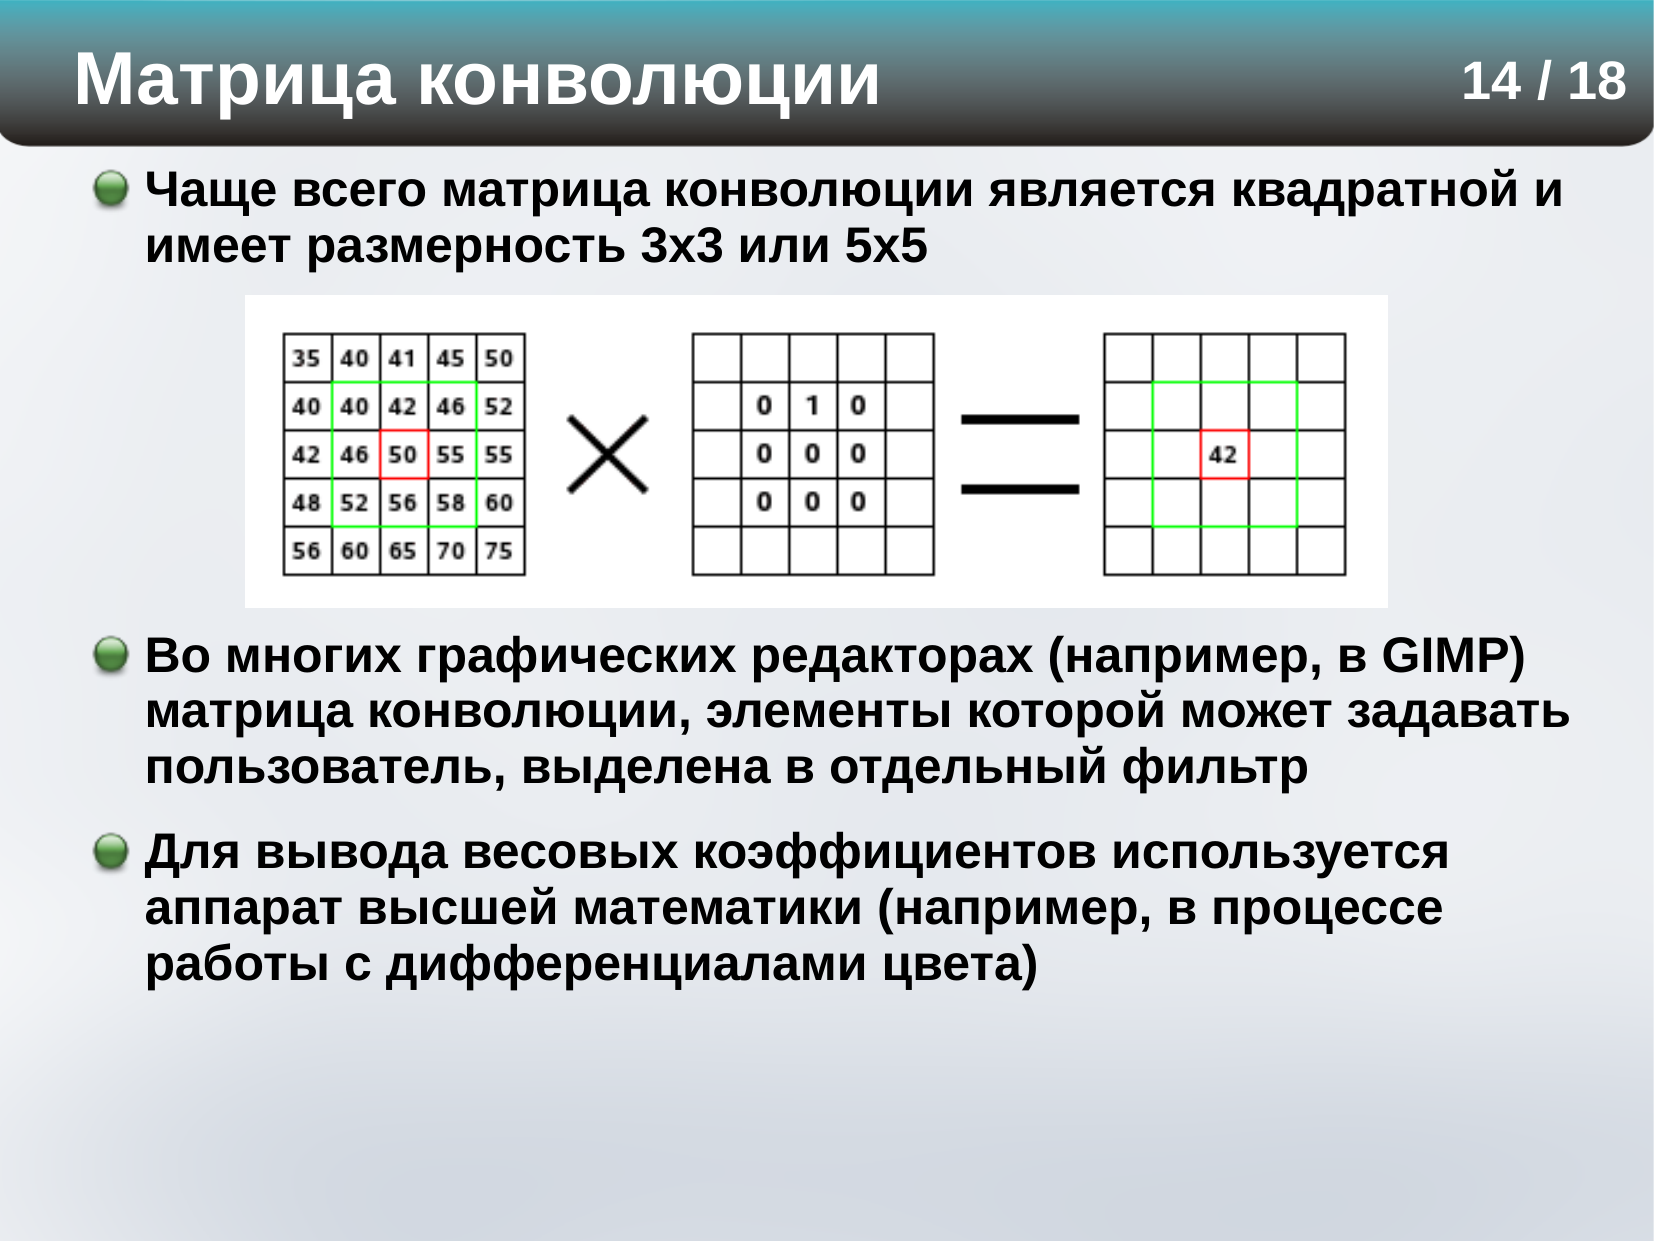

Матрица конволюции
Чаще всего матрица конволюции является квадратной и имеет размерность 3х3 или 5х5
Во многих графических редакторах (например, в GIMP) матрица конволюции, элементы которой может задавать пользователь, выделена в отдельный фильтр
Для вывода весовых коэффициентов используется аппарат высшей математики (например, в процессе работы с дифференциалами цвета)